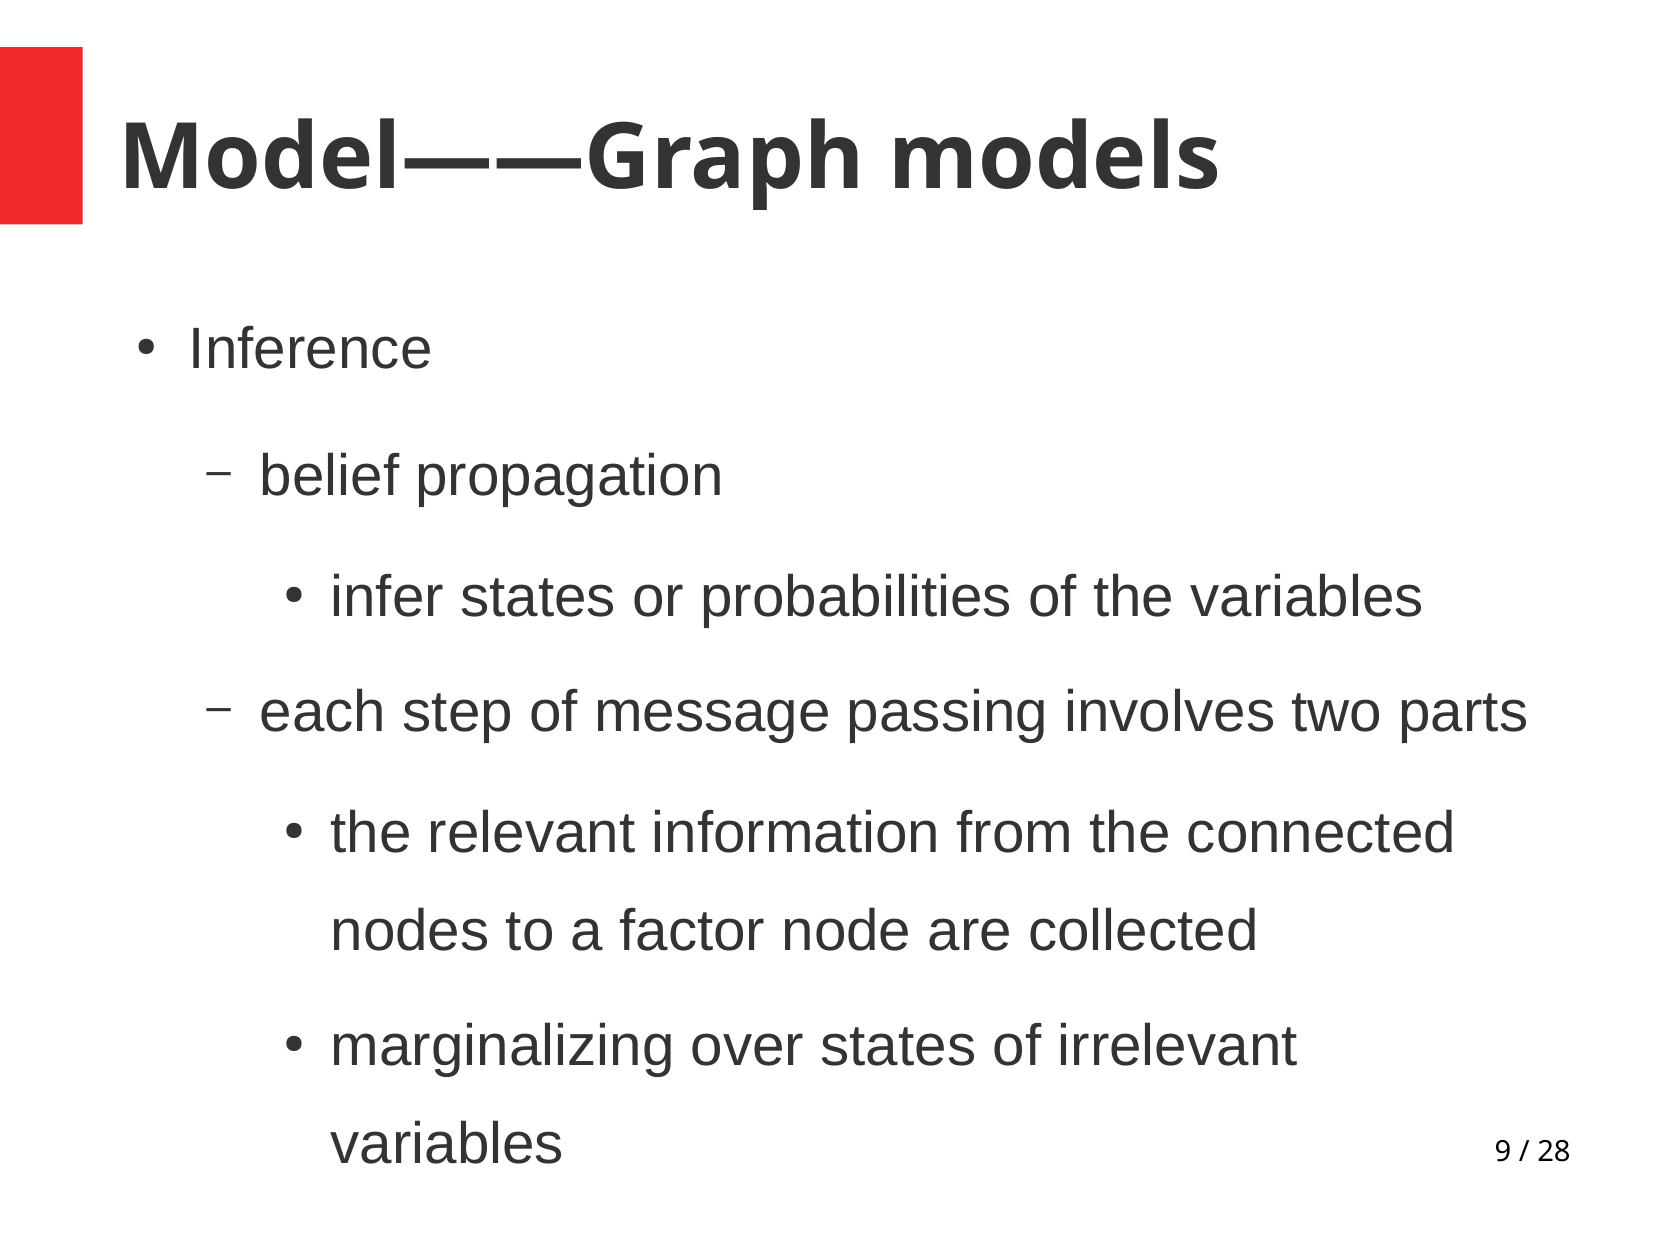

# Model——Graph models
Inference
belief propagation
infer states or probabilities of the variables
each step of message passing involves two parts
the relevant information from the connected nodes to a factor node are collected
marginalizing over states of irrelevant variables
9